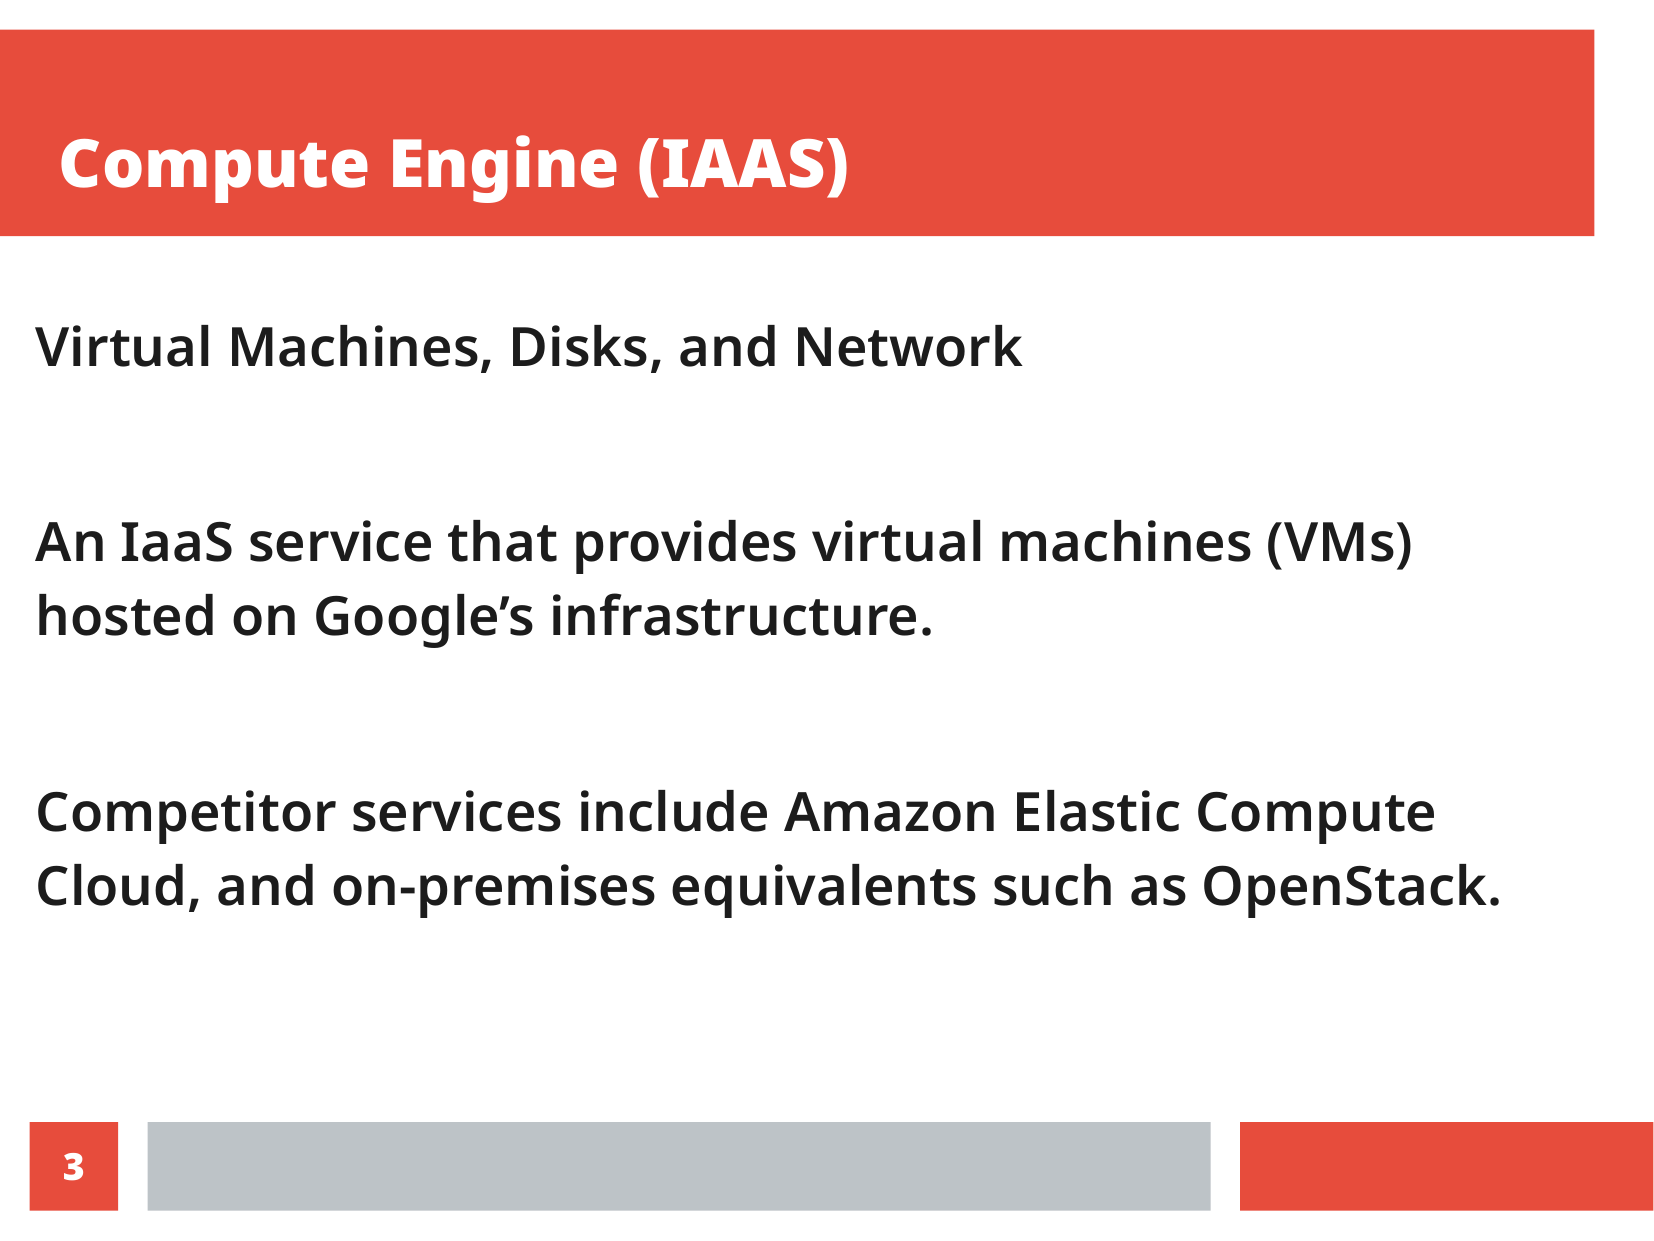

# Compute Engine (IAAS)
Virtual Machines, Disks, and Network
An IaaS service that provides virtual machines (VMs) hosted on Google’s infrastructure.
Competitor services include Amazon Elastic Compute Cloud, and on-premises equivalents such as OpenStack.
3